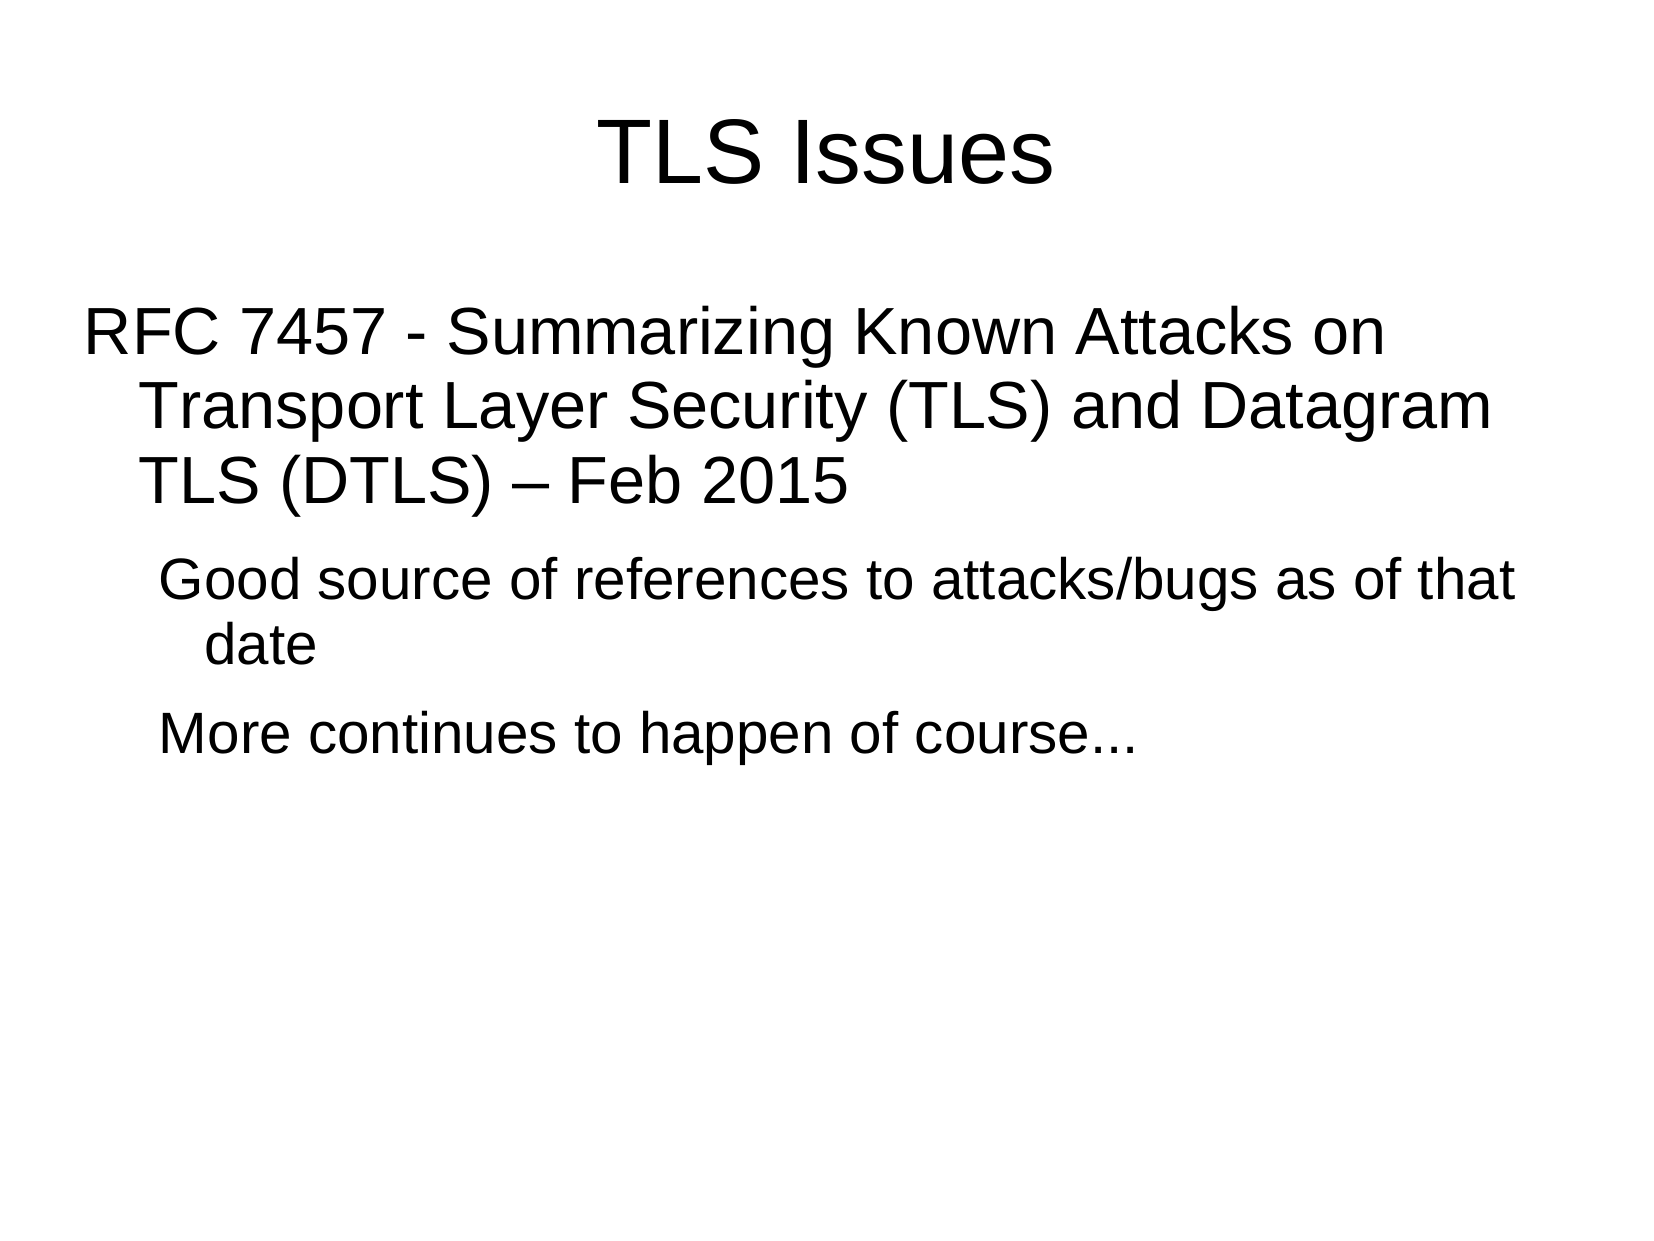

# TLS Issues
RFC 7457 - Summarizing Known Attacks on Transport Layer Security (TLS) and Datagram TLS (DTLS) – Feb 2015
Good source of references to attacks/bugs as of that date
More continues to happen of course...